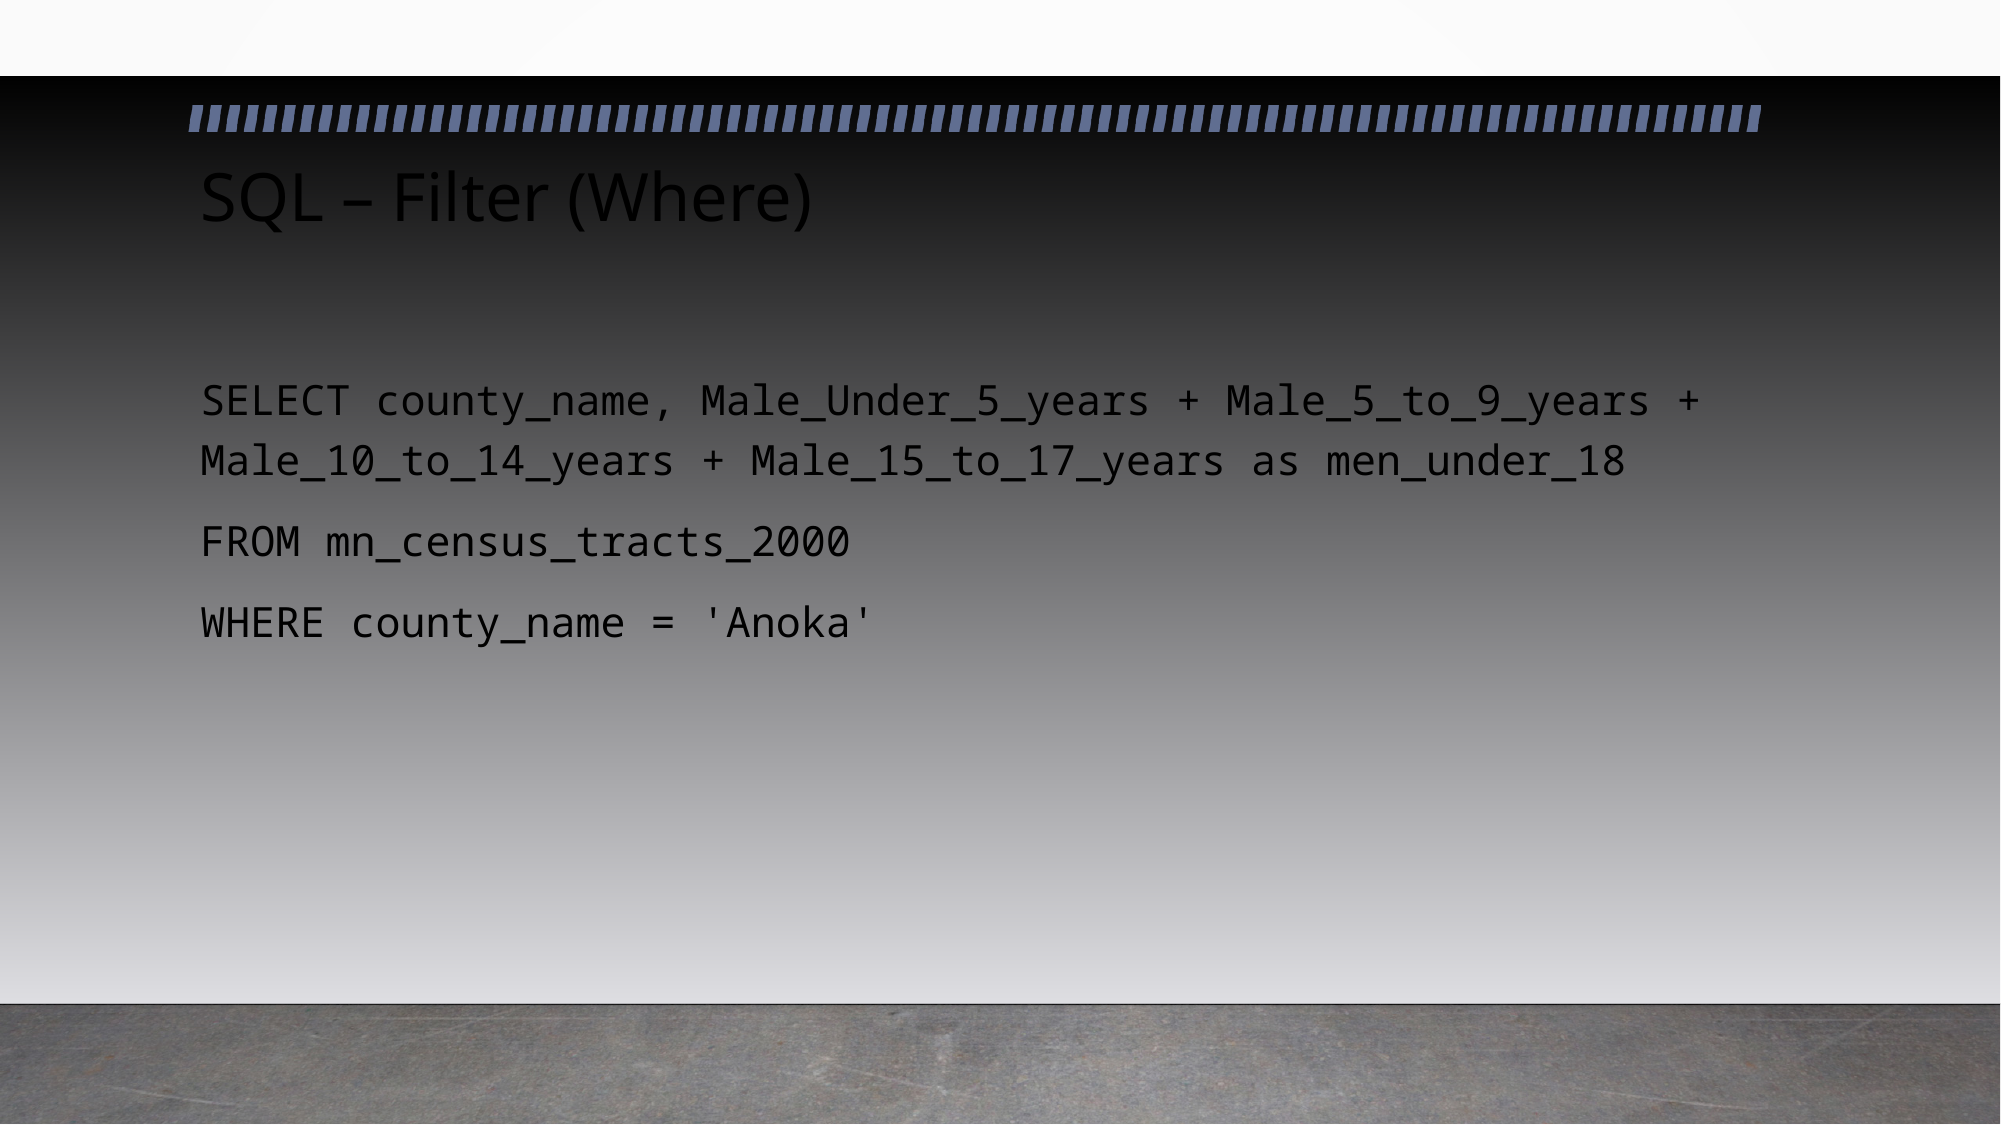

# SQL – Filter (Where)
SELECT county_name, Male_Under_5_years + Male_5_to_9_years + Male_10_to_14_years + Male_15_to_17_years as men_under_18
FROM mn_census_tracts_2000
WHERE county_name = 'Anoka'